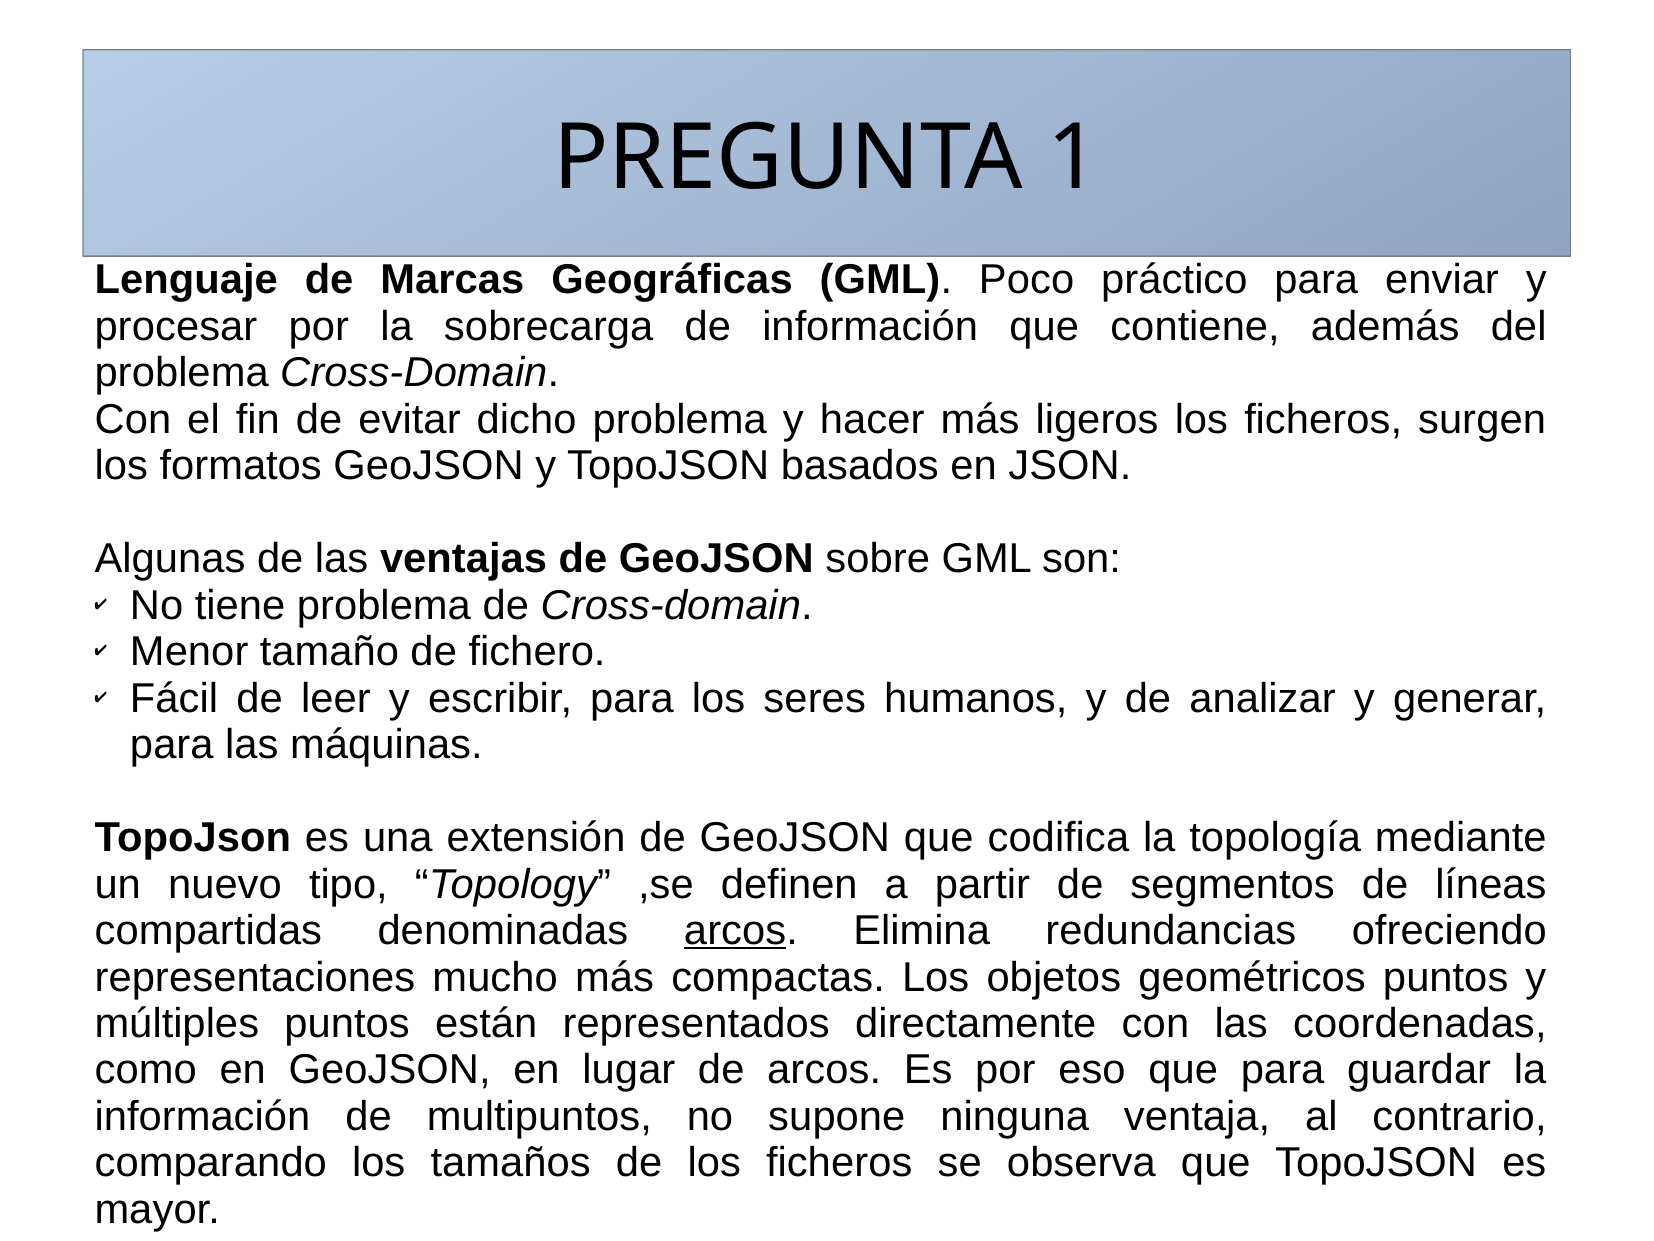

# PREGUNTA 1
Lenguaje de Marcas Geográficas (GML). Poco práctico para enviar y procesar por la sobrecarga de información que contiene, además del problema Cross-Domain.
Con el fin de evitar dicho problema y hacer más ligeros los ficheros, surgen los formatos GeoJSON y TopoJSON basados en JSON.
Algunas de las ventajas de GeoJSON sobre GML son:
No tiene problema de Cross-domain.
Menor tamaño de fichero.
Fácil de leer y escribir, para los seres humanos, y de analizar y generar, para las máquinas.
TopoJson es una extensión de GeoJSON que codifica la topología mediante un nuevo tipo, “Topology” ,se definen a partir de segmentos de líneas compartidas denominadas arcos. Elimina redundancias ofreciendo representaciones mucho más compactas. Los objetos geométricos puntos y múltiples puntos están representados directamente con las coordenadas, como en GeoJSON, en lugar de arcos. Es por eso que para guardar la información de multipuntos, no supone ninguna ventaja, al contrario, comparando los tamaños de los ficheros se observa que TopoJSON es mayor.